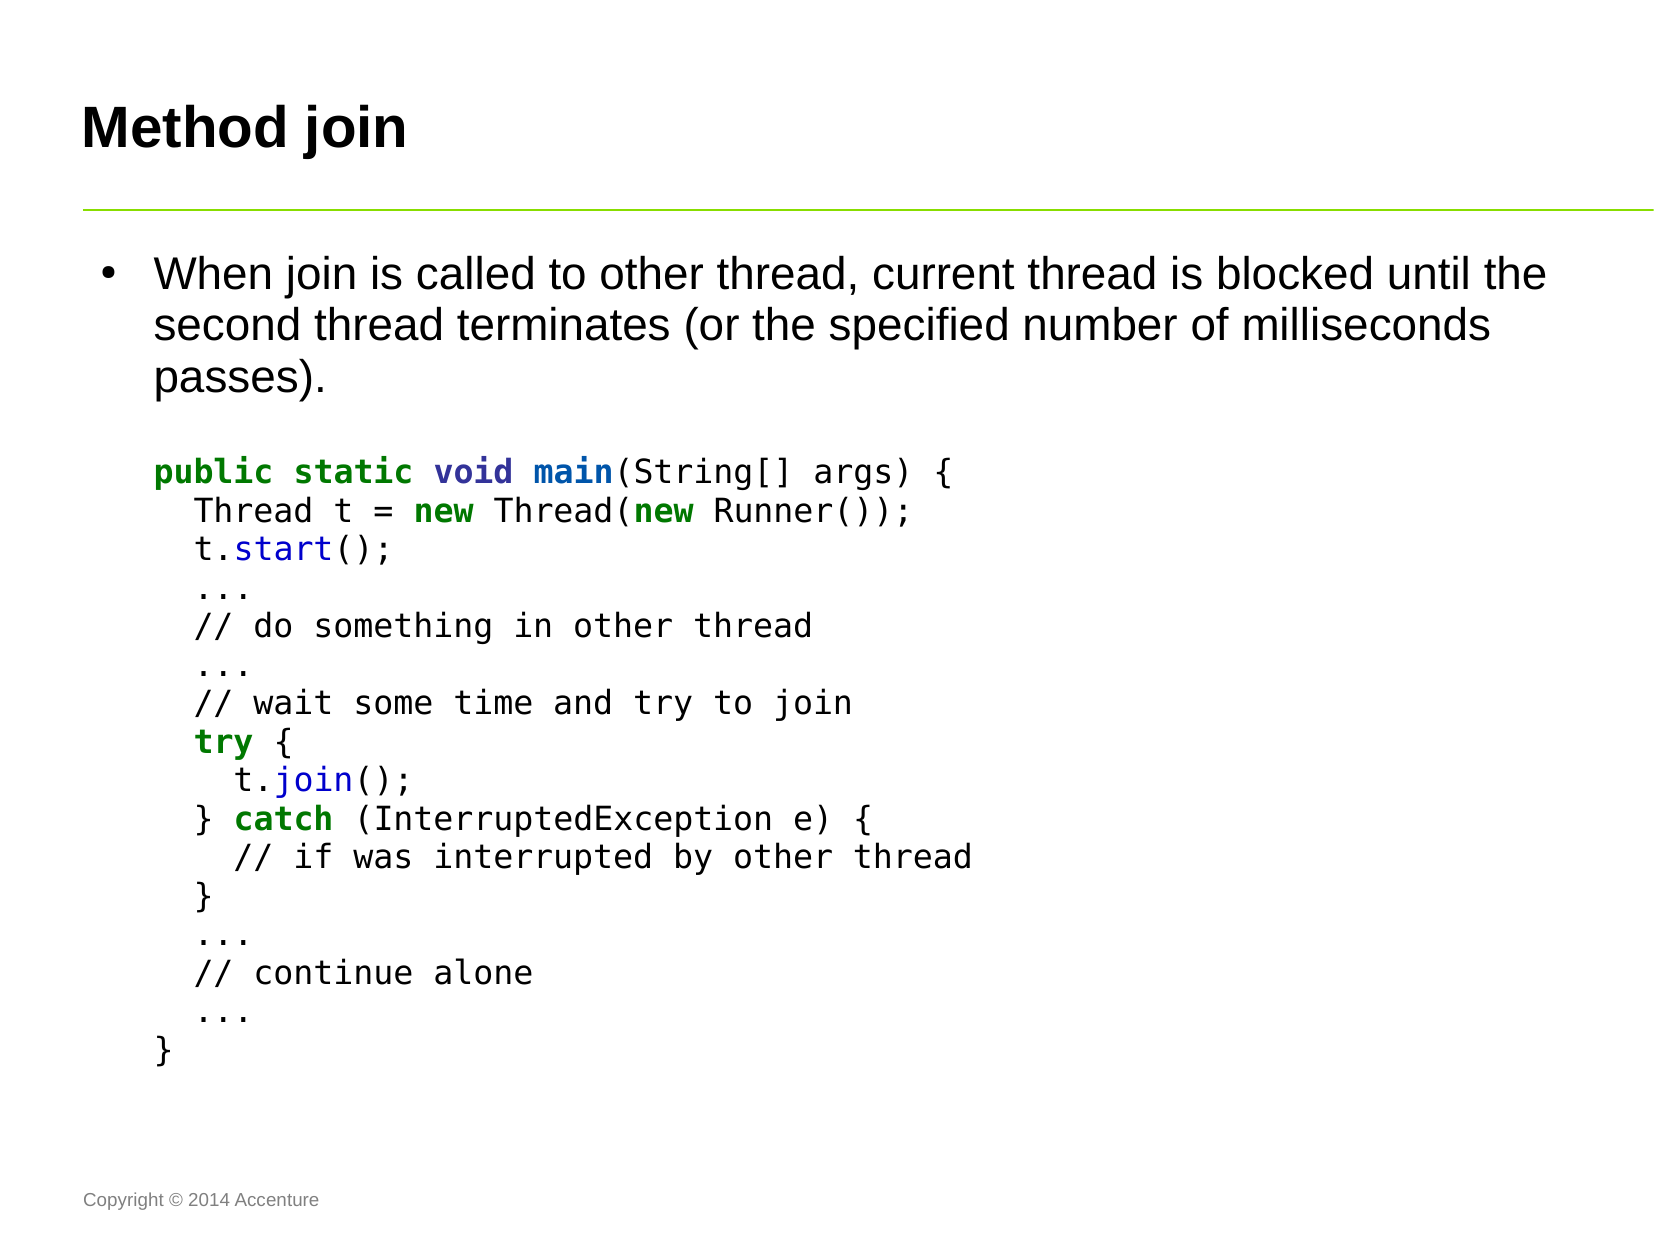

# Method join
When join is called to other thread, current thread is blocked until the second thread terminates (or the specified number of milliseconds passes).
public static void main(String[] args) {
 Thread t = new Thread(new Runner());
 t.start();
 ...
 // do something in other thread
 ...
 // wait some time and try to join
 try {
 t.join();
 } catch (InterruptedException e) {
 // if was interrupted by other thread
 }
 ...
 // continue alone
 ...
}